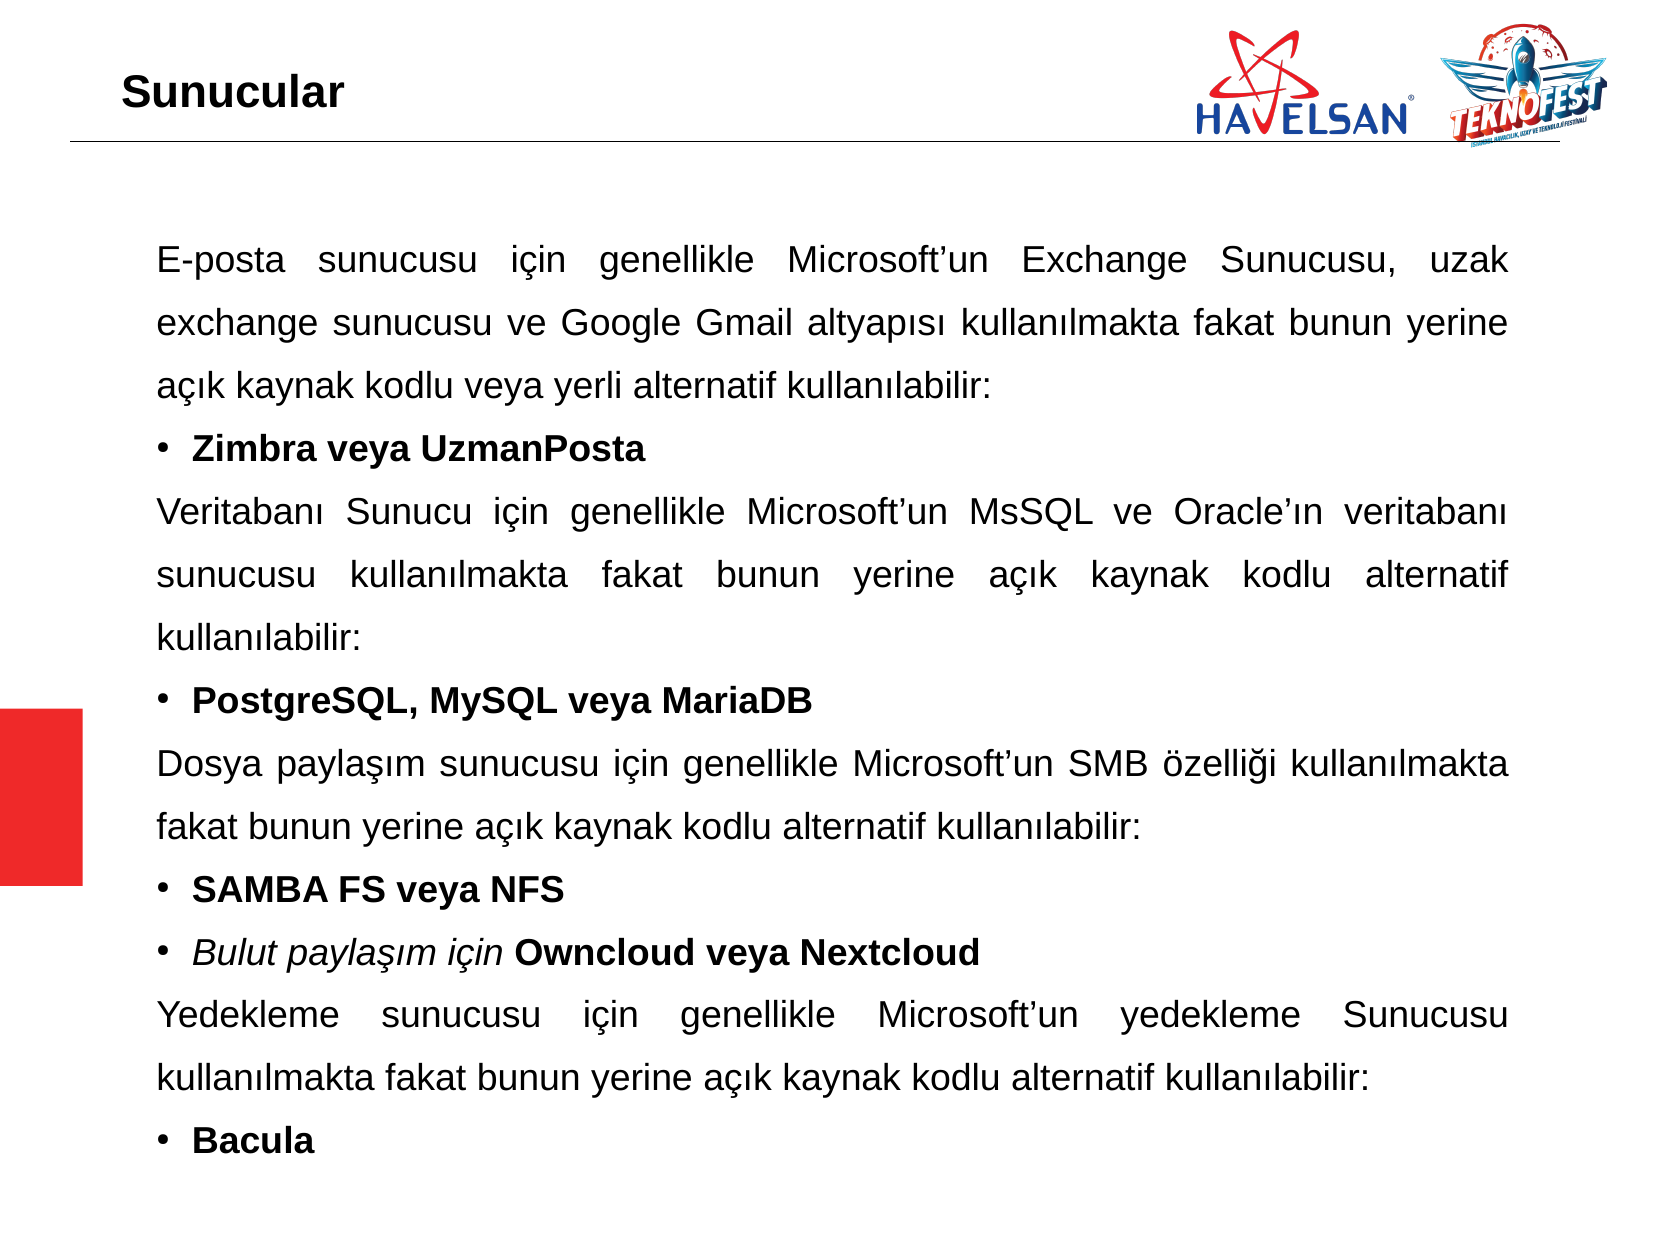

Sunucular
E-posta sunucusu için genellikle Microsoft’un Exchange Sunucusu, uzak exchange sunucusu ve Google Gmail altyapısı kullanılmakta fakat bunun yerine açık kaynak kodlu veya yerli alternatif kullanılabilir:
Zimbra veya UzmanPosta
Veritabanı Sunucu için genellikle Microsoft’un MsSQL ve Oracle’ın veritabanı sunucusu kullanılmakta fakat bunun yerine açık kaynak kodlu alternatif kullanılabilir:
PostgreSQL, MySQL veya MariaDB
Dosya paylaşım sunucusu için genellikle Microsoft’un SMB özelliği kullanılmakta fakat bunun yerine açık kaynak kodlu alternatif kullanılabilir:
SAMBA FS veya NFS
Bulut paylaşım için Owncloud veya Nextcloud
Yedekleme sunucusu için genellikle Microsoft’un yedekleme Sunucusu kullanılmakta fakat bunun yerine açık kaynak kodlu alternatif kullanılabilir:
Bacula